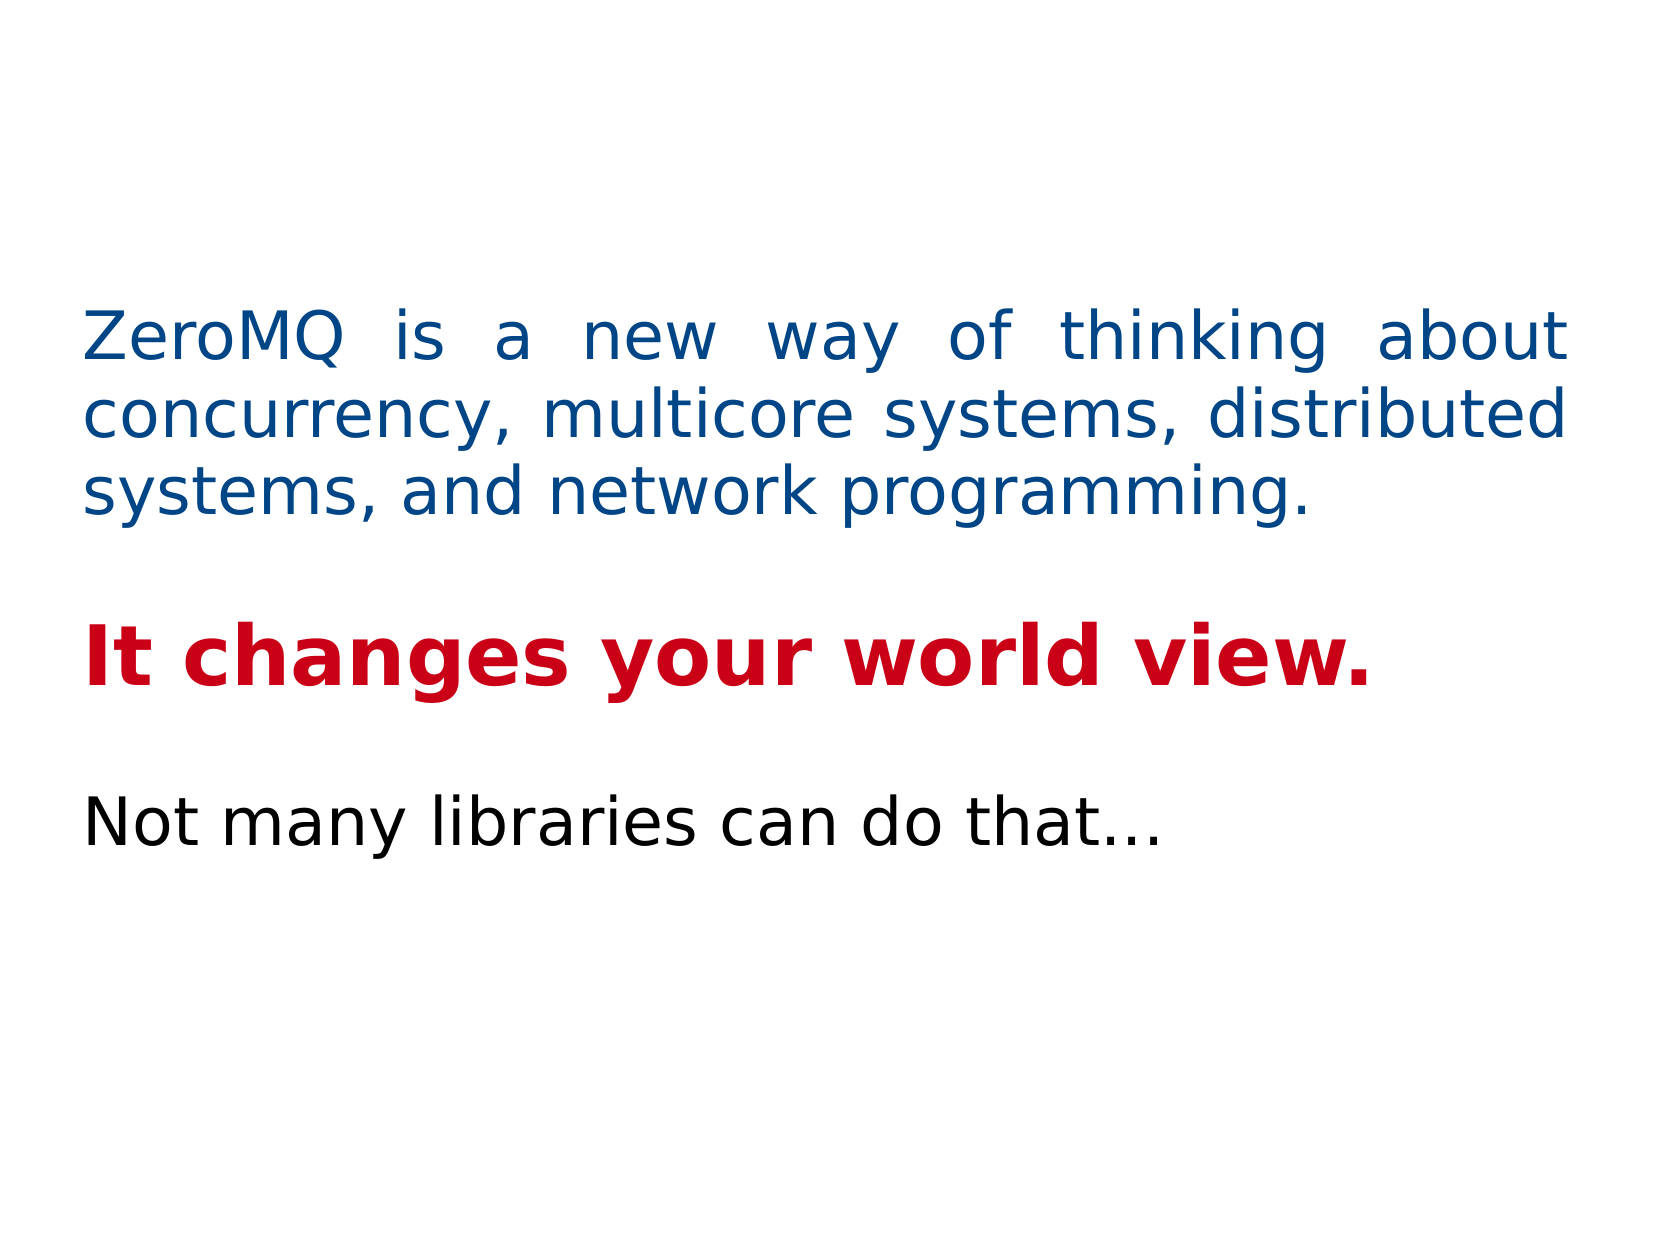

# ZeroMQ is a new way of thinking about concurrency, multicore systems, distributed systems, and network programming.
It changes your world view.
Not many libraries can do that...